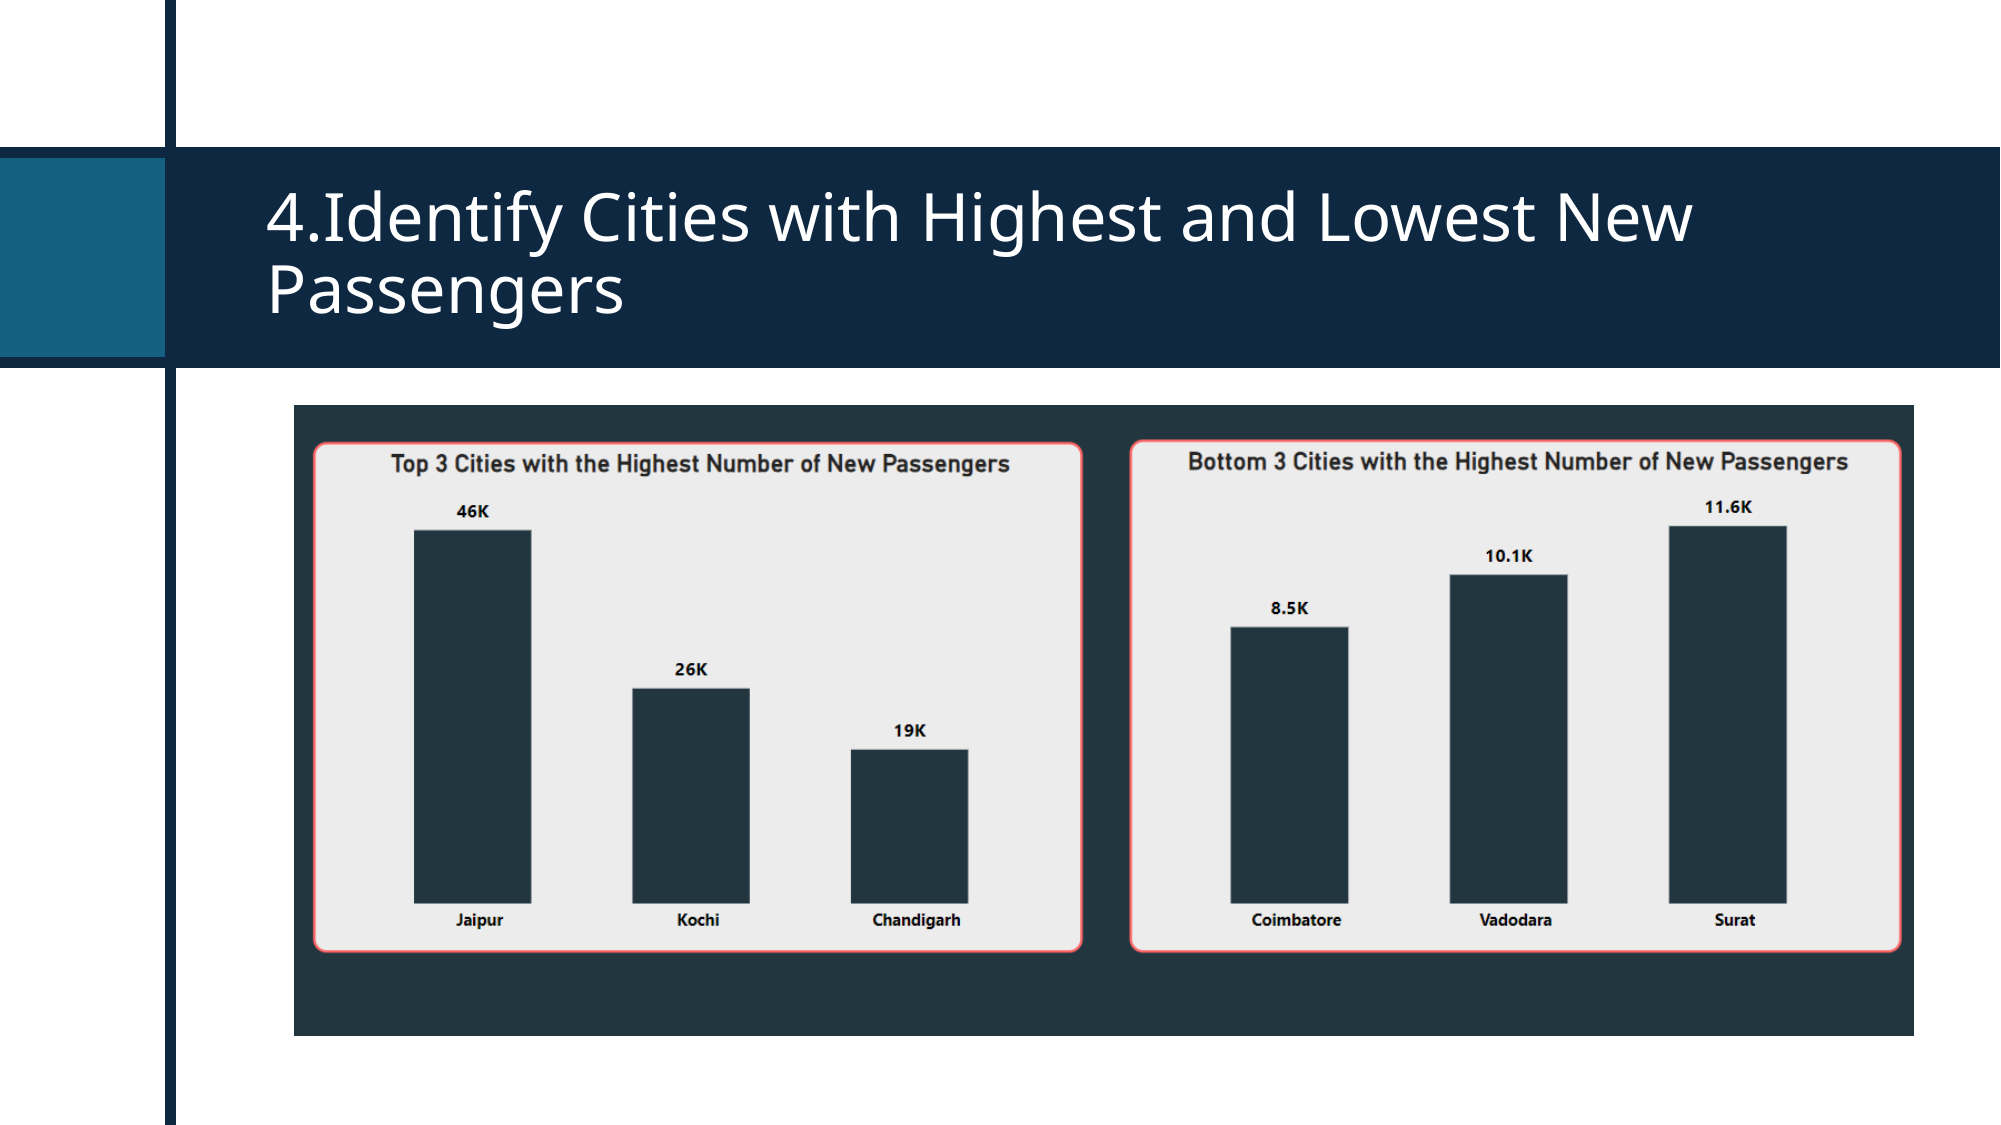

# 4.Identify Cities with Highest and Lowest New Passengers